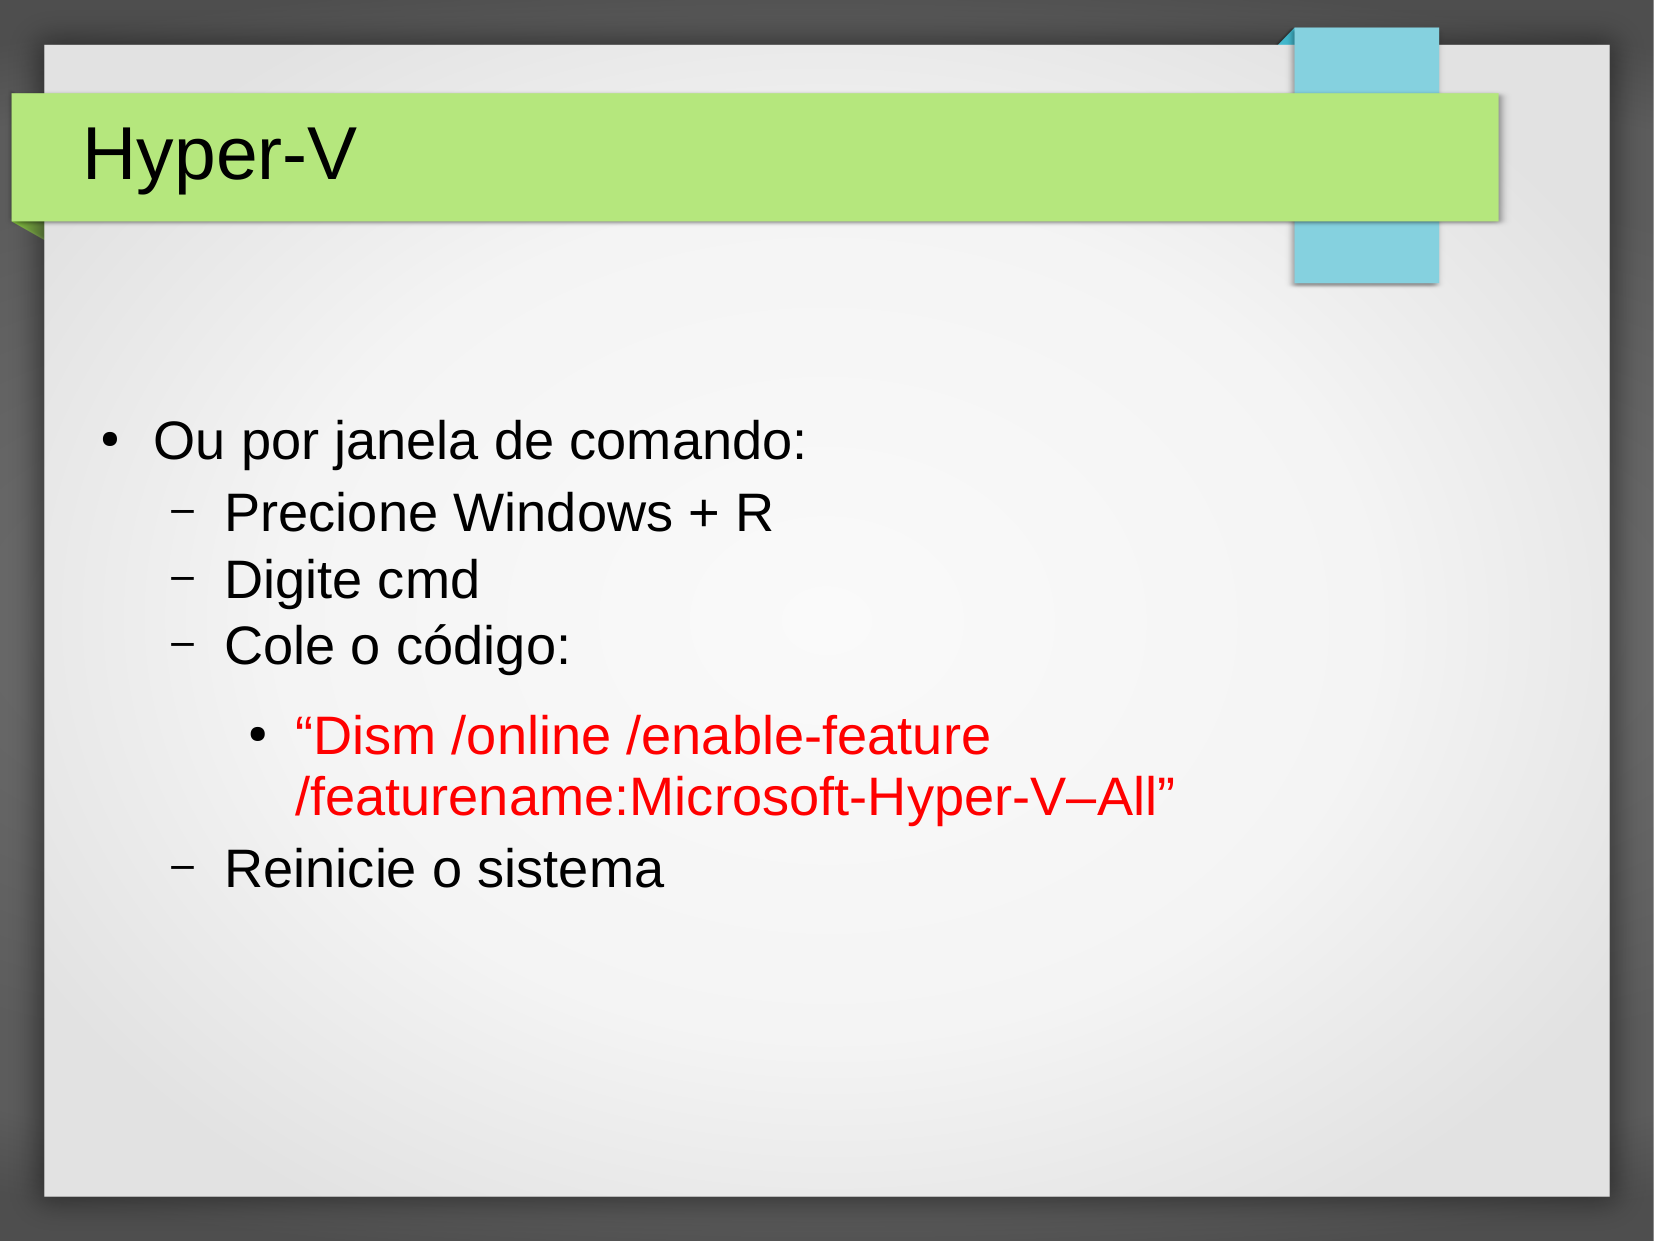

# Hyper-V
Ou por janela de comando:
Precione Windows + R
Digite cmd
Cole o código:
“Dism /online /enable-feature /featurename:Microsoft-Hyper-V–All”
Reinicie o sistema